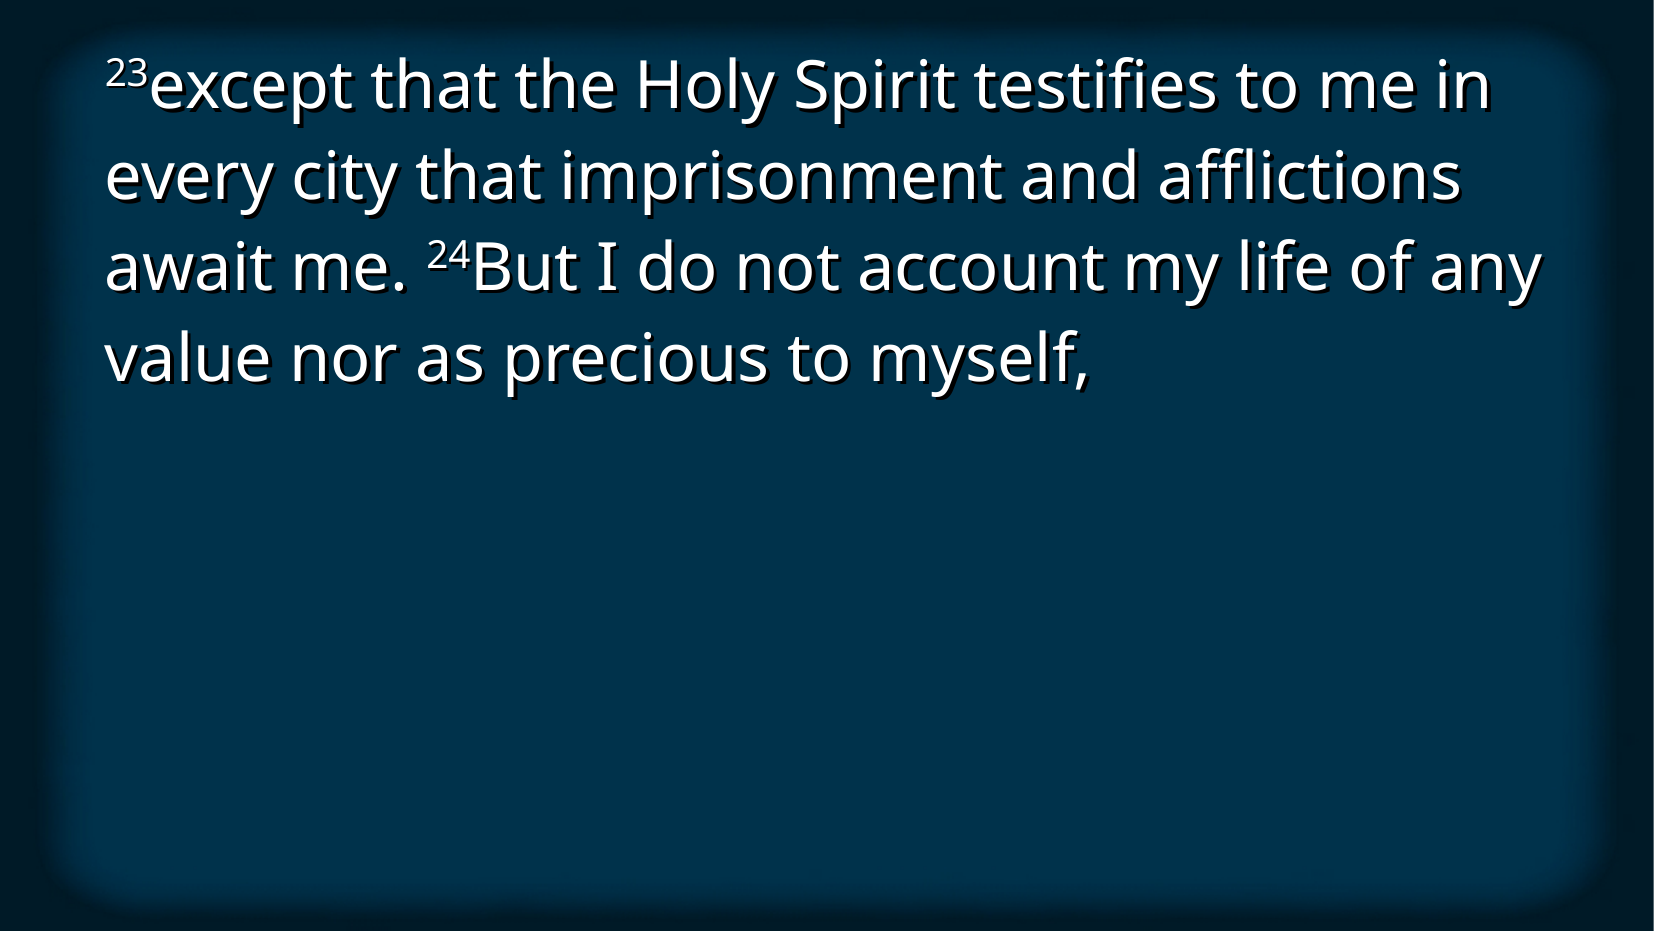

23except that the Holy Spirit testifies to me in every city that imprisonment and afflictions await me. 24But I do not account my life of any value nor as precious to myself,